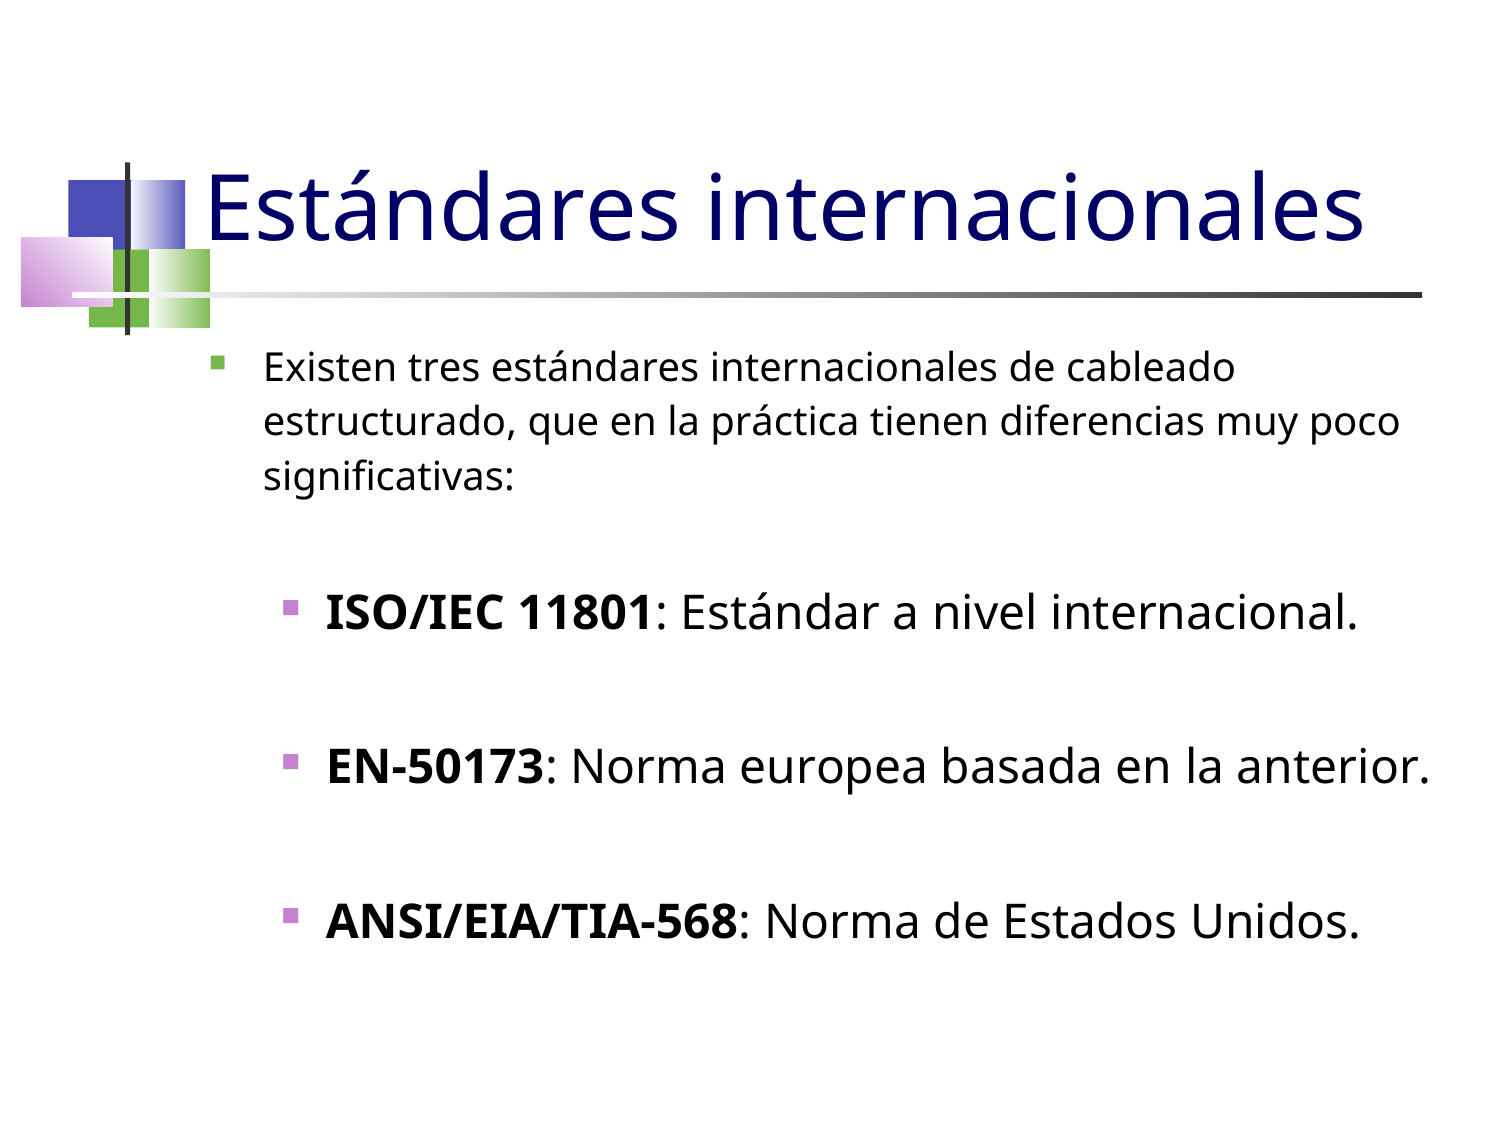

# Estándares internacionales
Existen tres estándares internacionales de cableado estructurado, que en la práctica tienen diferencias muy poco significativas:
ISO/IEC 11801: Estándar a nivel internacional.
EN-50173: Norma europea basada en la anterior.
ANSI/EIA/TIA-568: Norma de Estados Unidos.